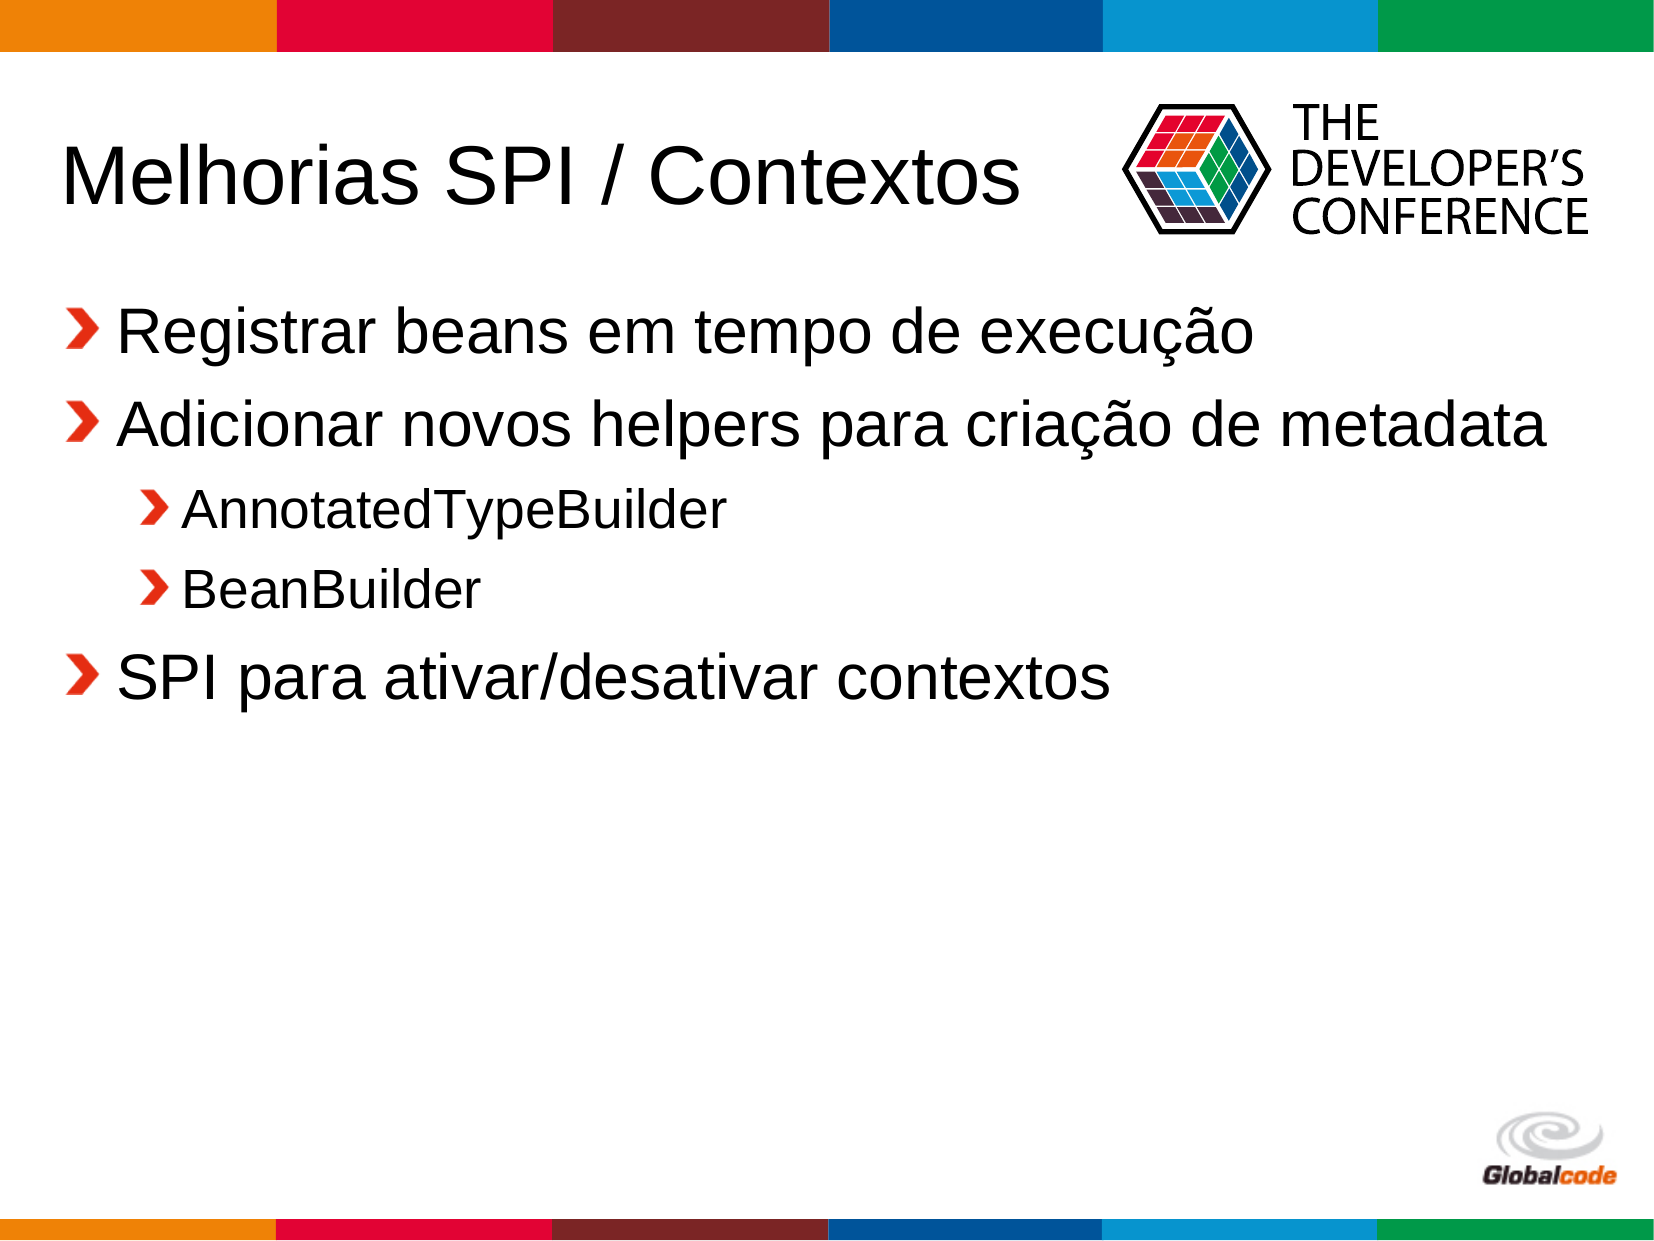

# Melhorias SPI / Contextos
Registrar beans em tempo de execução
Adicionar novos helpers para criação de metadata
AnnotatedTypeBuilder
BeanBuilder
SPI para ativar/desativar contextos